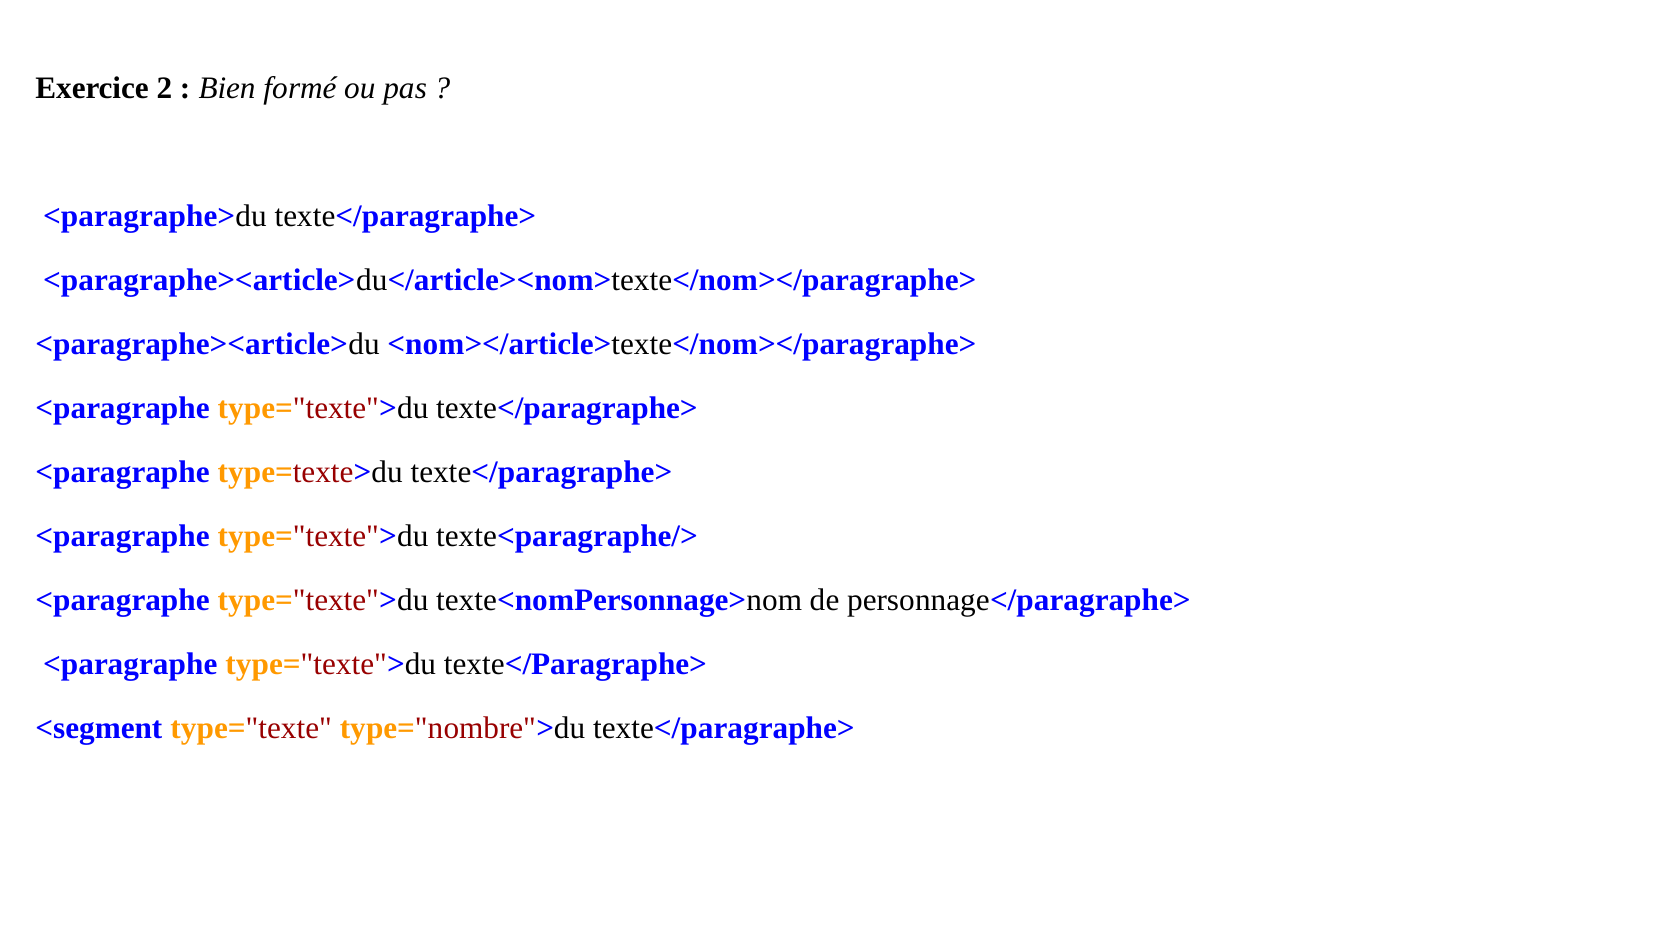

# Exercice 2 : Bien formé ou pas ?
 <paragraphe>du texte</paragraphe>
 <paragraphe><article>du</article><nom>texte</nom></paragraphe>
<paragraphe><article>du <nom></article>texte</nom></paragraphe>
<paragraphe type="texte">du texte</paragraphe>
<paragraphe type=texte>du texte</paragraphe>
<paragraphe type="texte">du texte<paragraphe/>
<paragraphe type="texte">du texte<nomPersonnage>nom de personnage</paragraphe>
 <paragraphe type="texte">du texte</Paragraphe>
<segment type="texte" type="nombre">du texte</paragraphe>